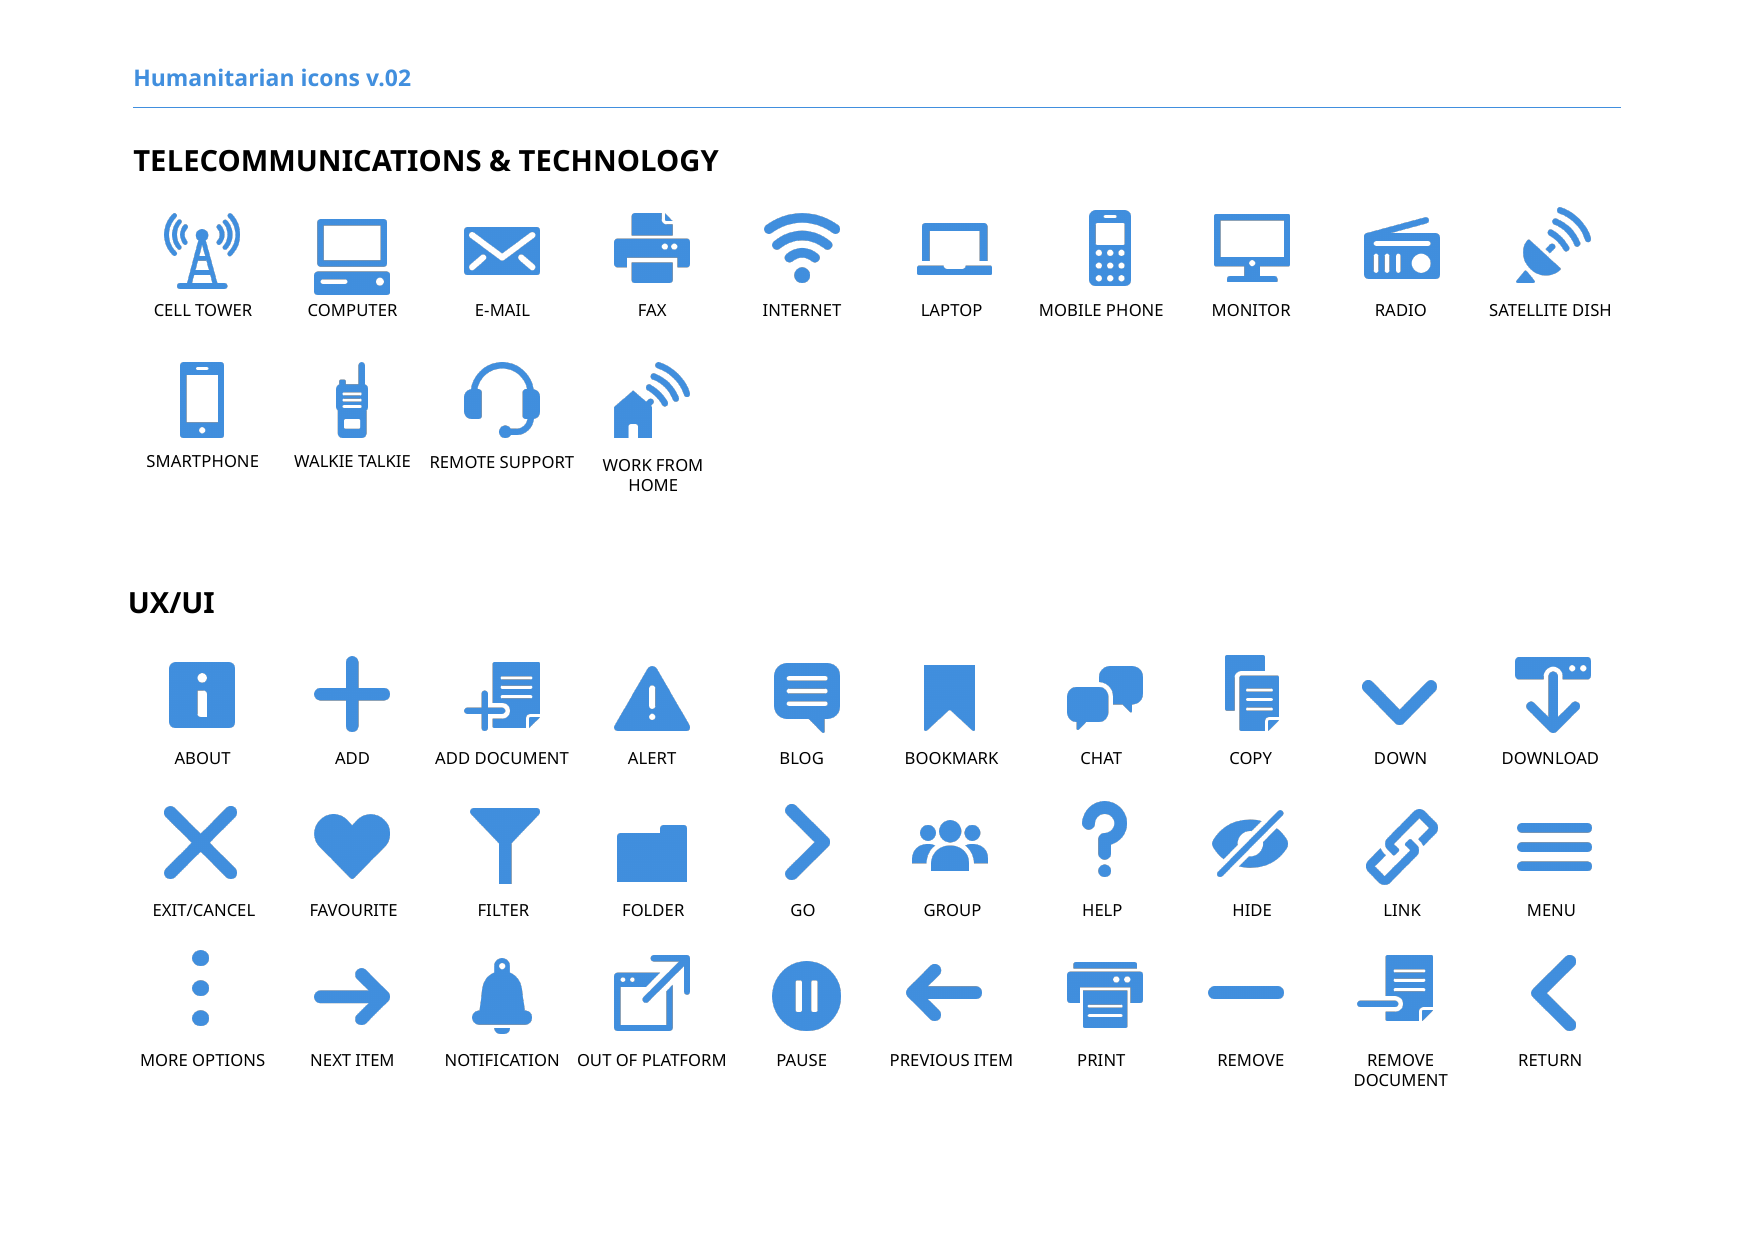

# Humanitarian icons v.02
TELECOMMUNICATIONS & TECHNOLOGY
CELL TOWER
COMPUTER
E-MAIL
FAX
INTERNET
LAPTOP
MOBILE PHONE
MONITOR
RADIO
SATELLITE DISH
SMARTPHONE
WALKIE TALKIE
REMOTE SUPPORT
WORK FROM
HOME
UX/UI
ABOUT
ADD
ADD DOCUMENT
ALERT
BLOG
BOOKMARK
CHAT
COPY
DOWN
DOWNLOAD
EXIT/CANCEL
FAVOURITE
FILTER
FOLDER
GO
GROUP
HELP
HIDE
LINK
MENU
MORE OPTIONS
NEXT ITEM
NOTIFICATION
OUT OF PLATFORM
PAUSE
PREVIOUS ITEM
PRINT
REMOVE
REMOVE DOCUMENT
RETURN